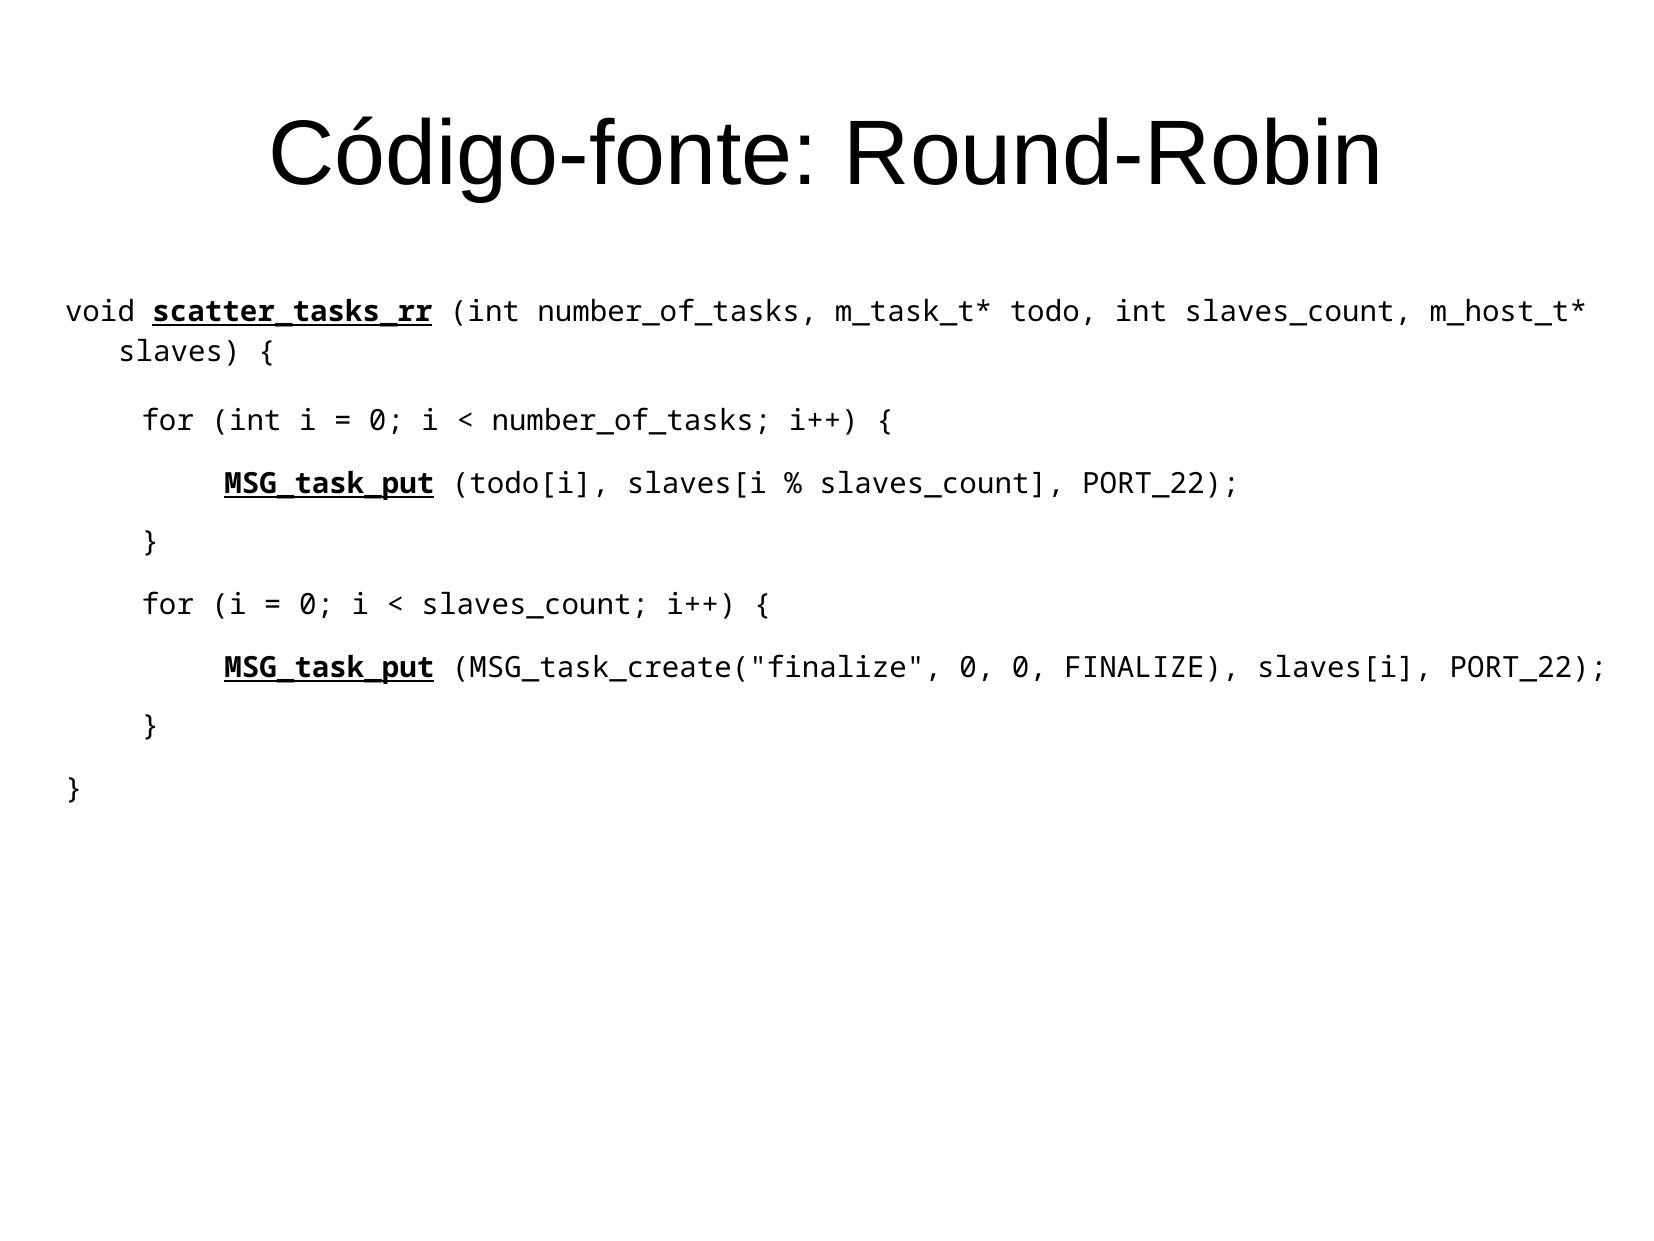

# Código-fonte: Round-Robin
void scatter_tasks_rr (int number_of_tasks, m_task_t* todo, int slaves_count, m_host_t* slaves) {
for (int i = 0; i < number_of_tasks; i++) {
MSG_task_put (todo[i], slaves[i % slaves_count], PORT_22);
}
for (i = 0; i < slaves_count; i++) {
MSG_task_put (MSG_task_create("finalize", 0, 0, FINALIZE), slaves[i], PORT_22);
}
}